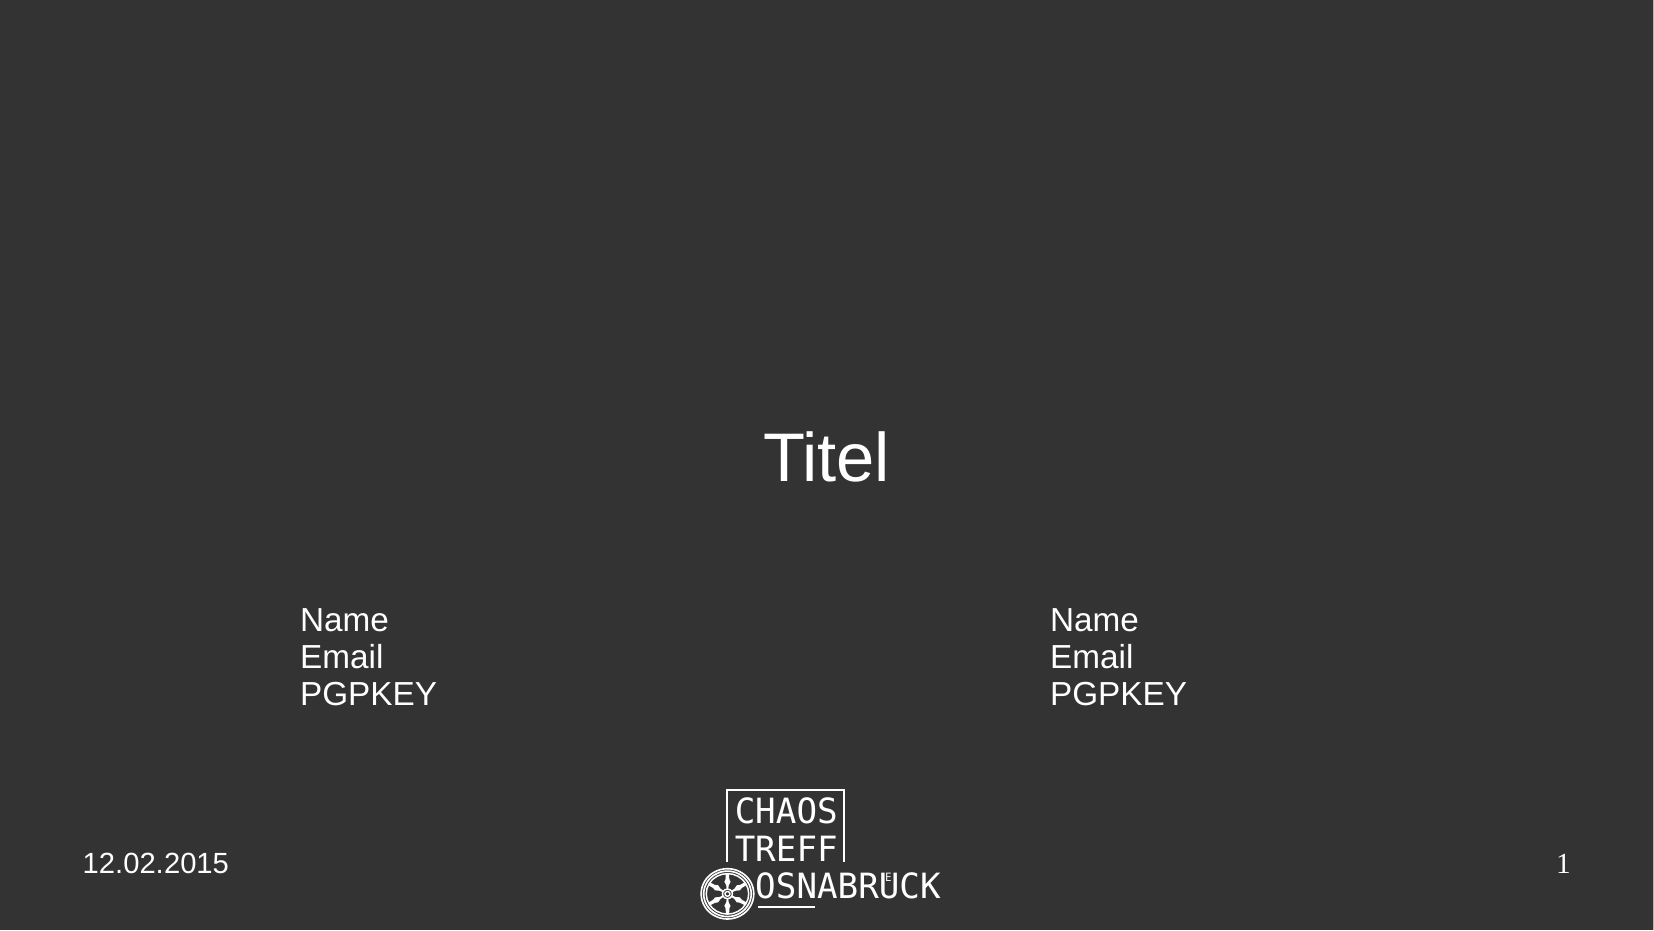

# Titel
Name									Name
Email									Email
PGPKEY									PGPKEY
1